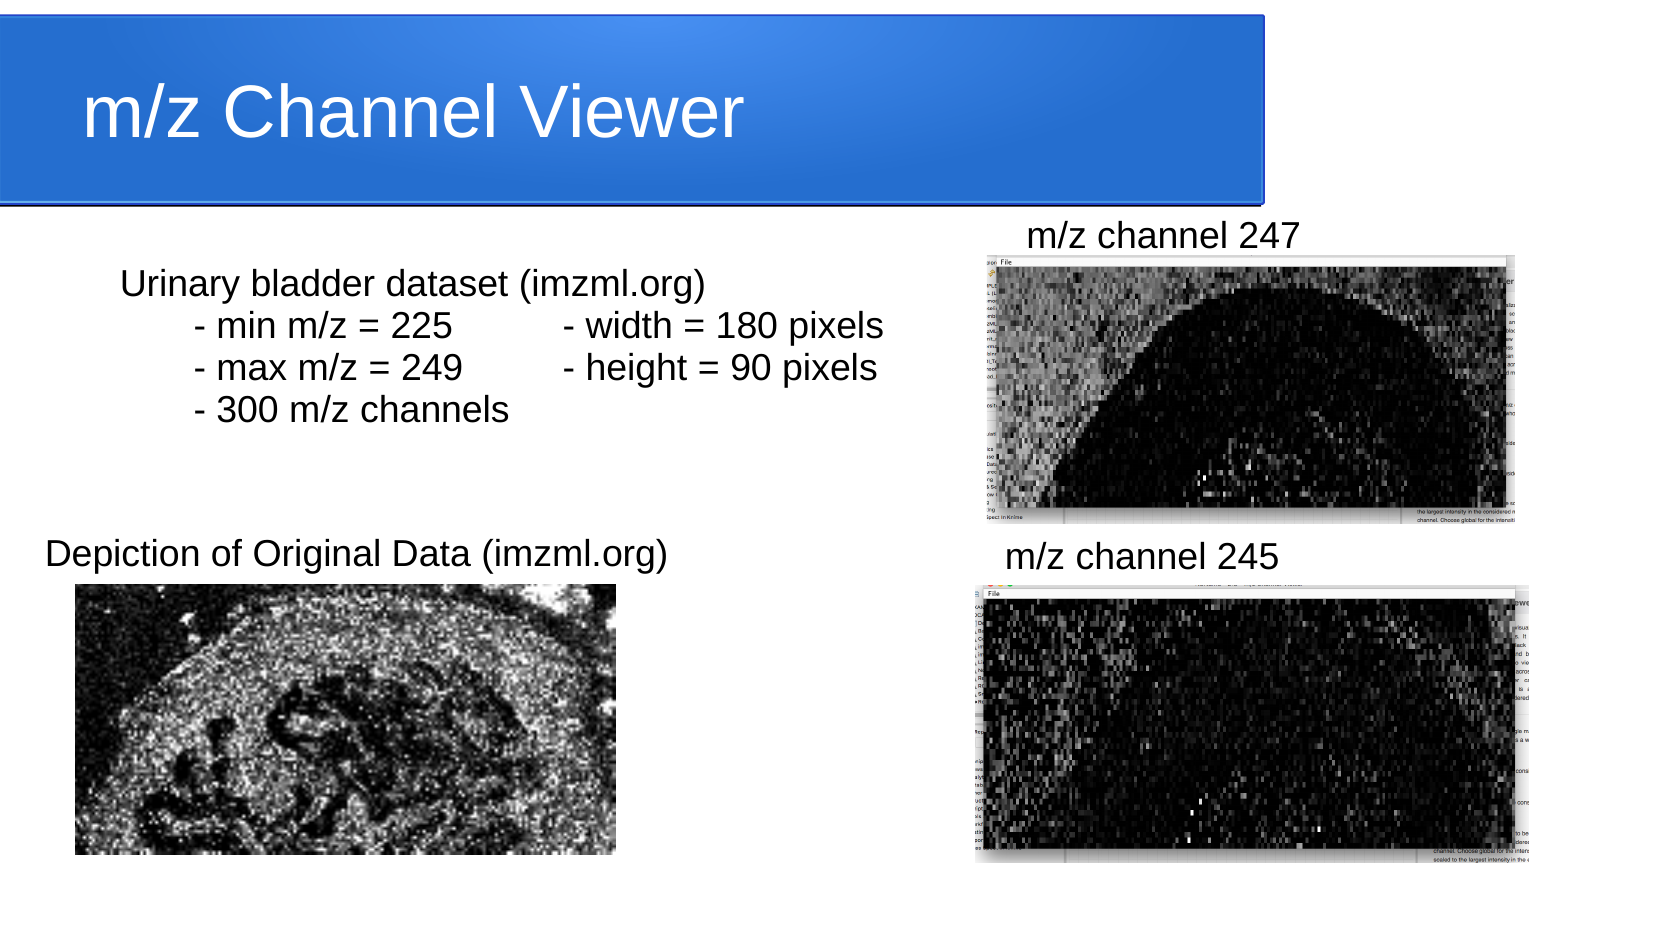

# m/z Channel Viewer
m/z channel 247
Urinary bladder dataset (imzml.org)
	- min m/z = 225		- width = 180 pixels
	- max m/z = 249		- height = 90 pixels
	- 300 m/z channels
Depiction of Original Data (imzml.org)
m/z channel 245